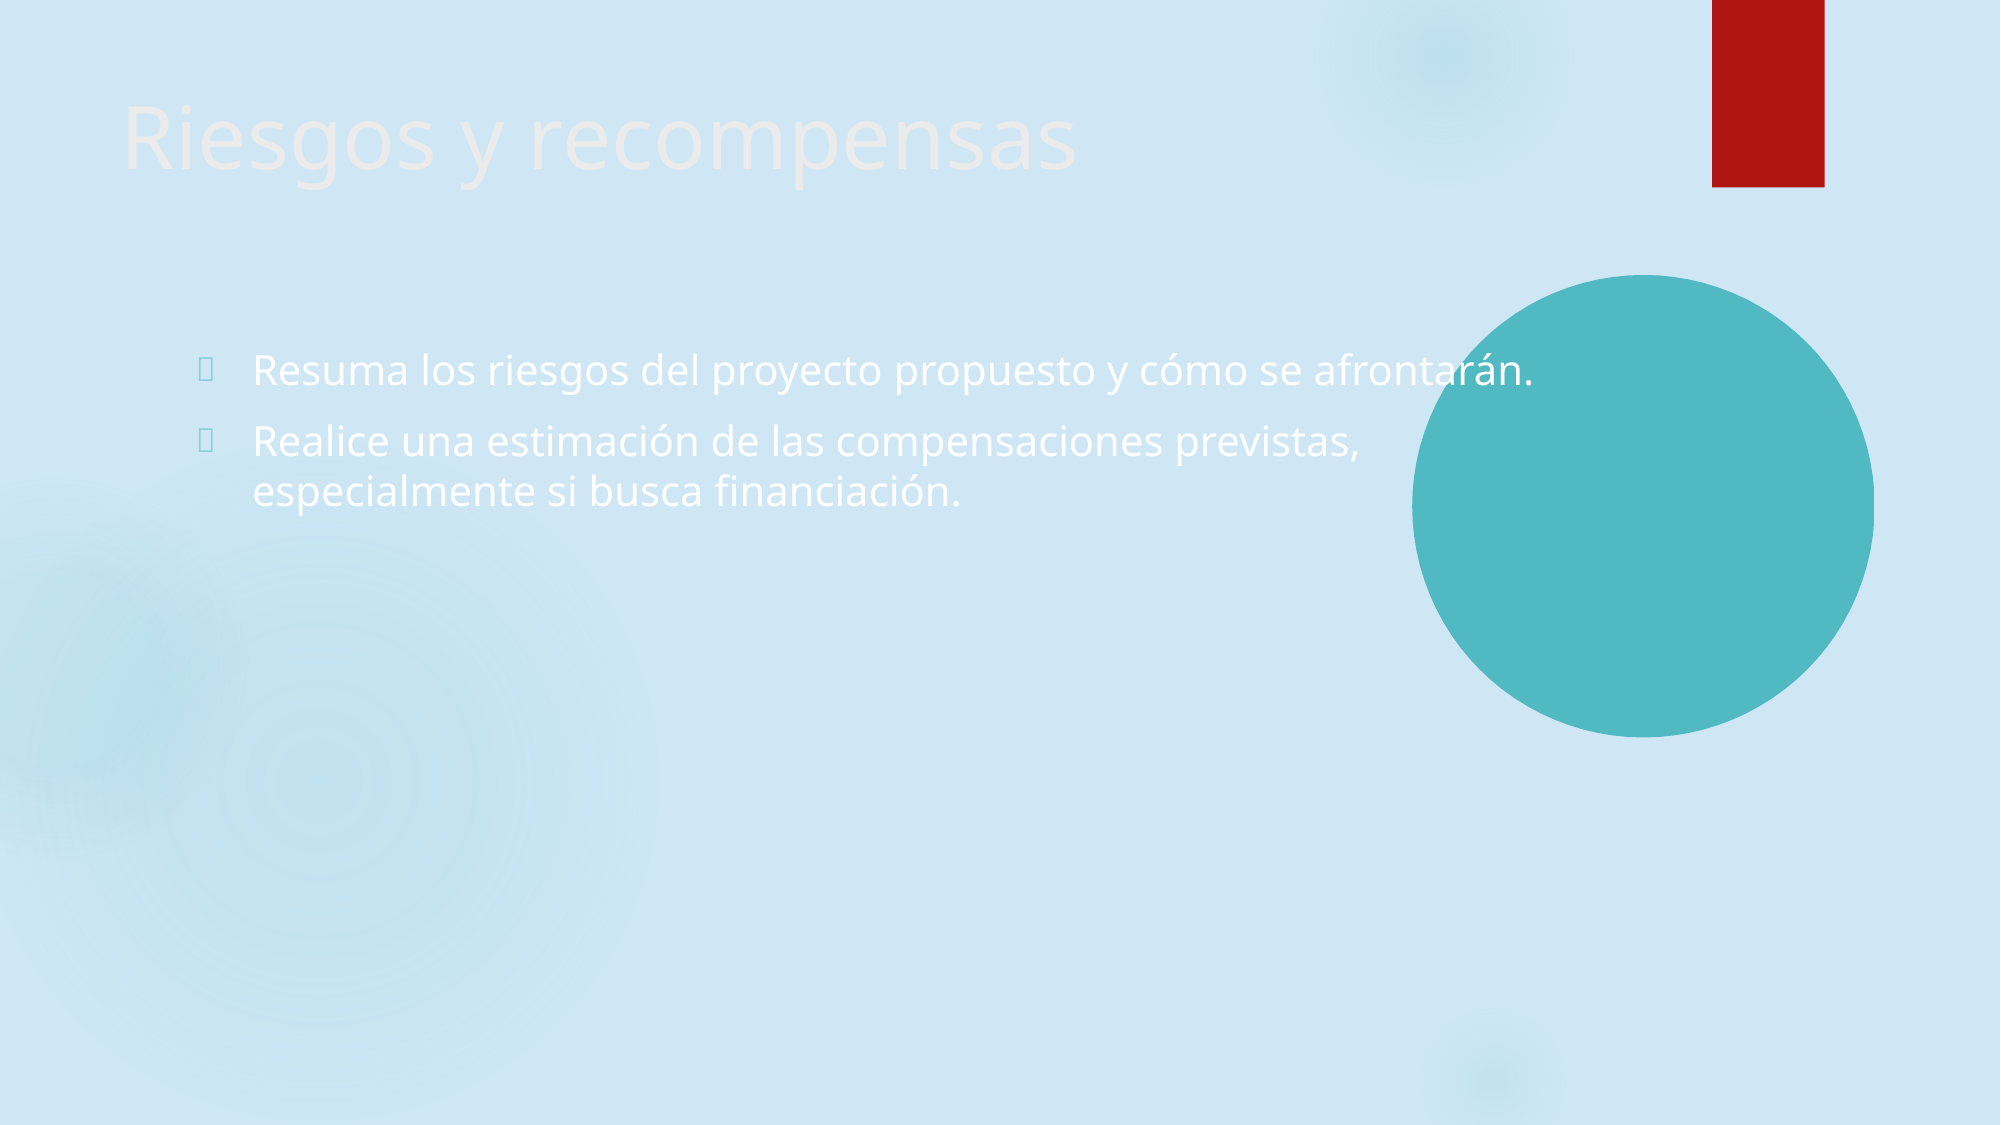

# Riesgos y recompensas
Resuma los riesgos del proyecto propuesto y cómo se afrontarán.
Realice una estimación de las compensaciones previstas, especialmente si busca financiación.